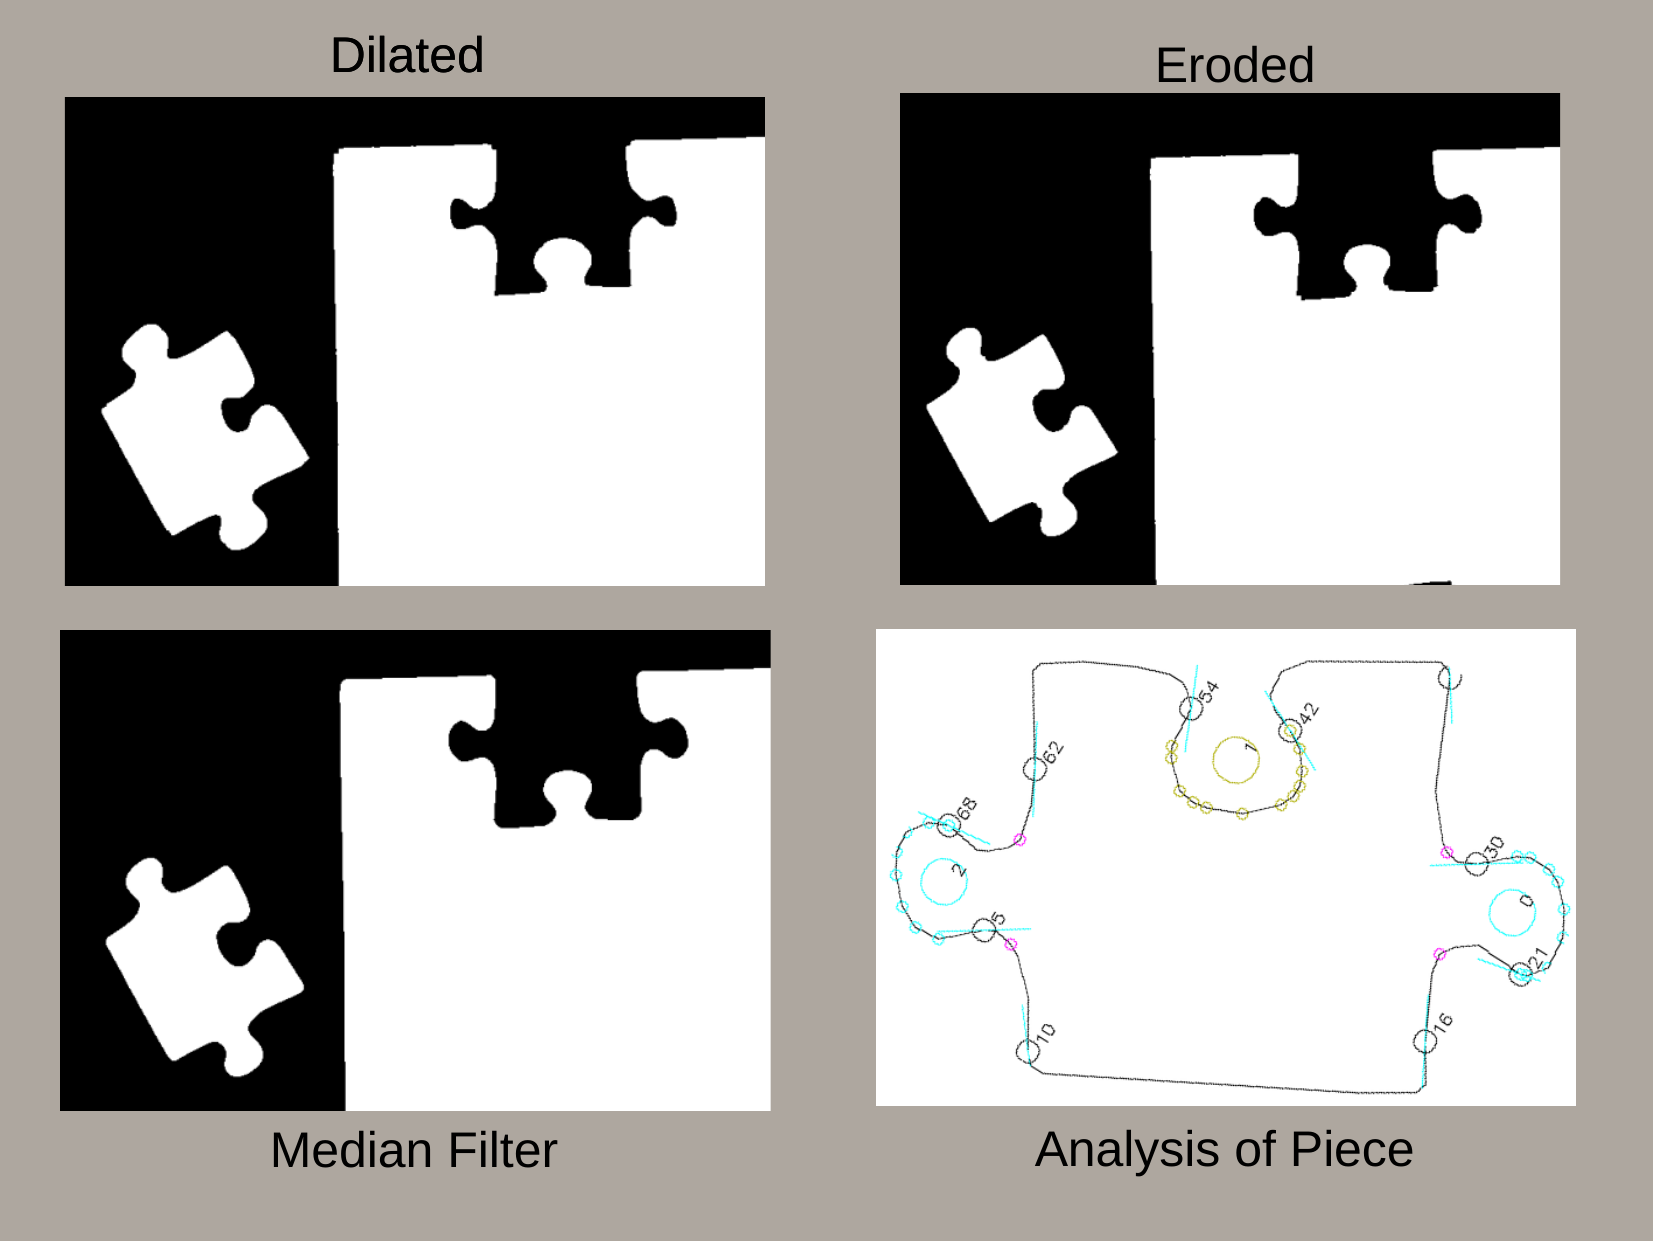

Dilated
Dilated
Eroded
Analysis of Piece
Median Filter